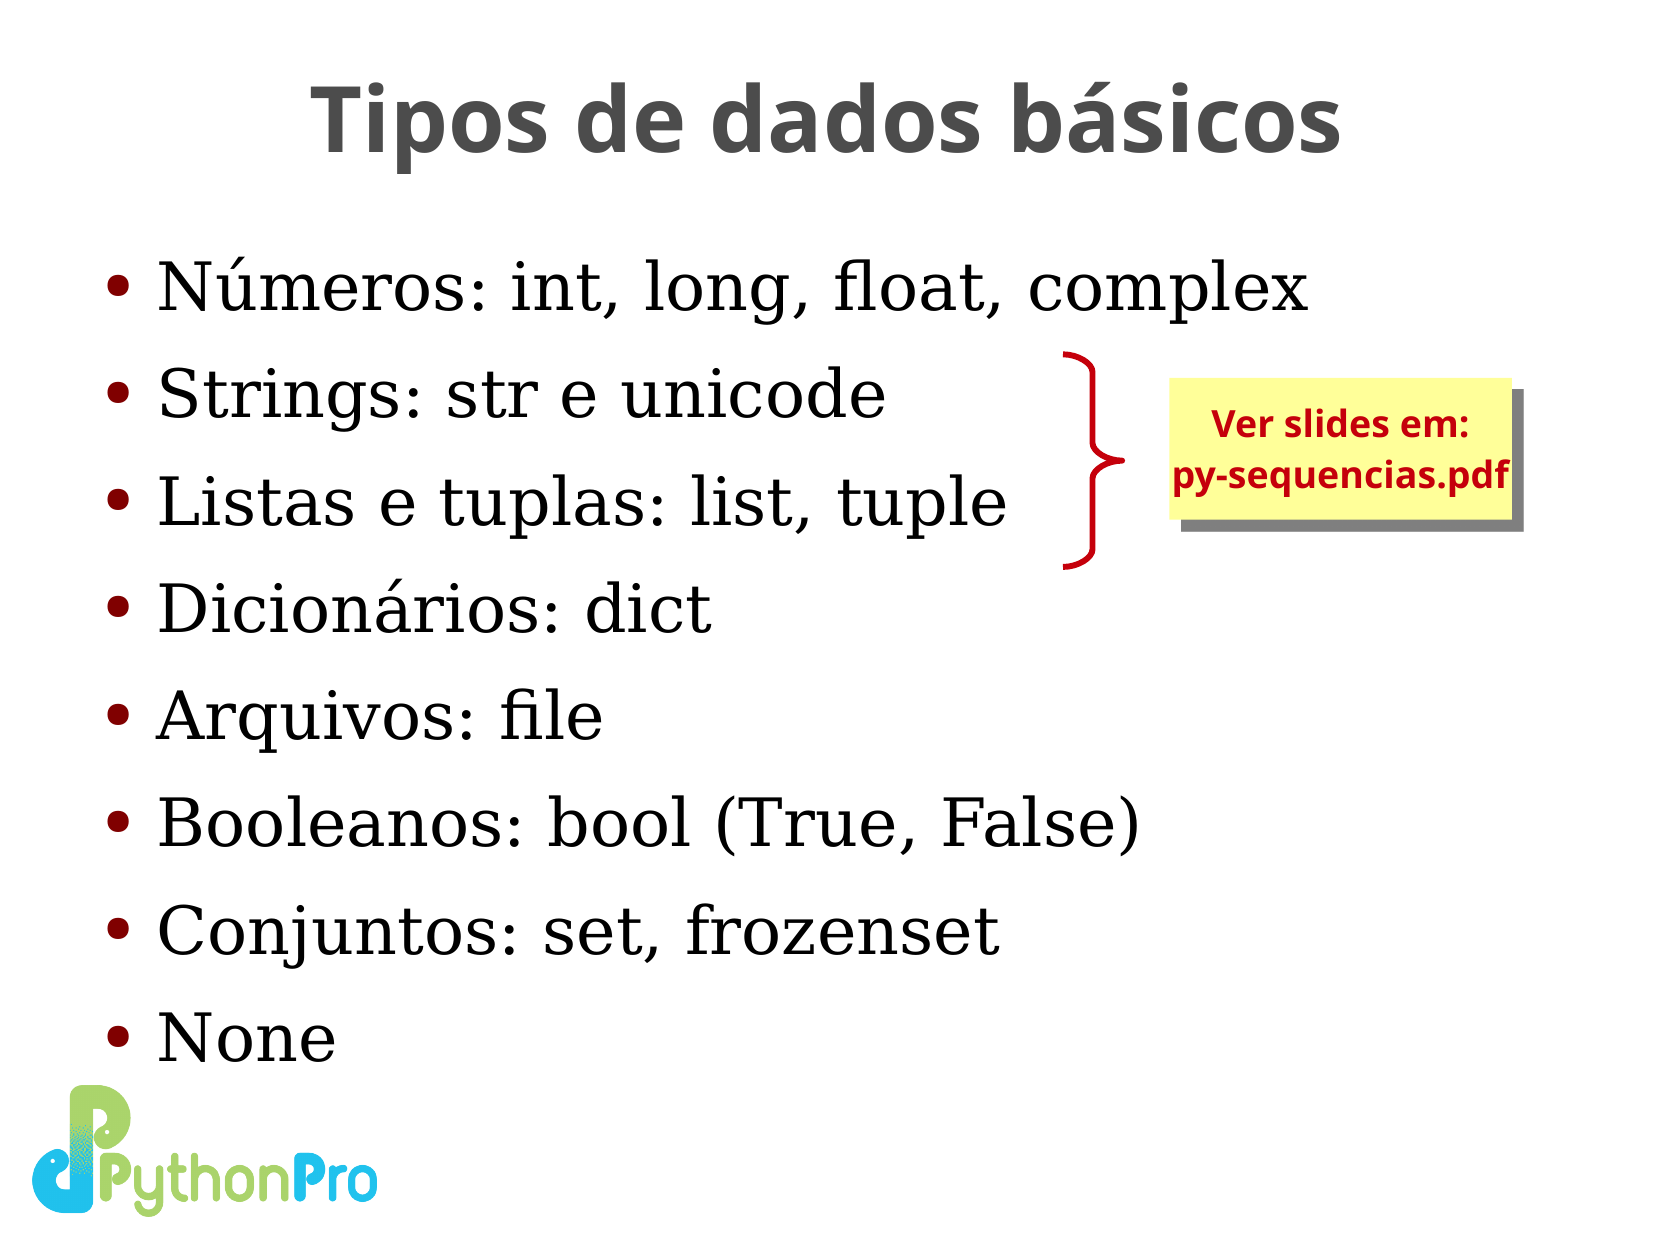

# Tipos de dados básicos
Números: int, long, float, complex
Strings: str e unicode
Listas e tuplas: list, tuple
Dicionários: dict
Arquivos: file
Booleanos: bool (True, False)
Conjuntos: set, frozenset
None
Ver slides em:
py-sequencias.pdf